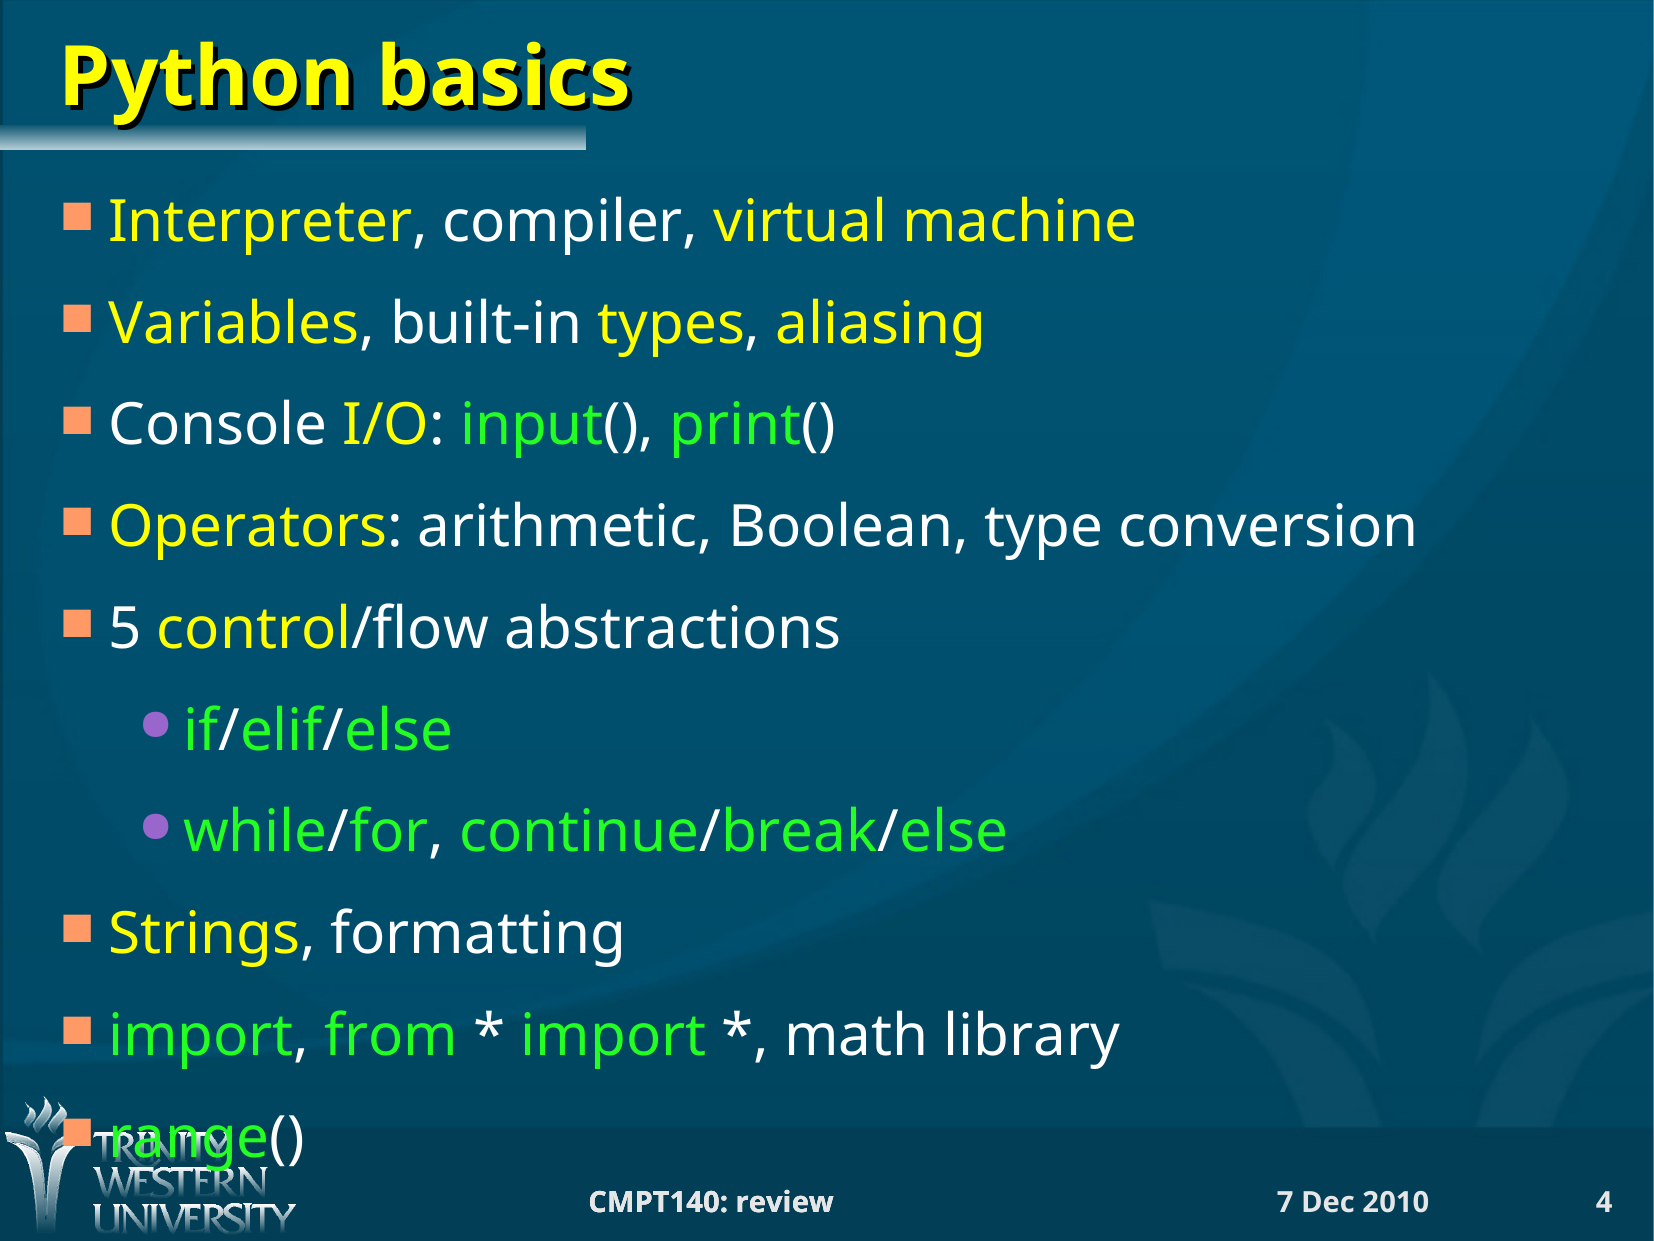

# Python basics
Interpreter, compiler, virtual machine
Variables, built-in types, aliasing
Console I/O: input(), print()
Operators: arithmetic, Boolean, type conversion
5 control/flow abstractions
if/elif/else
while/for, continue/break/else
Strings, formatting
import, from * import *, math library
range()
CMPT140: review
7 Dec 2010
4